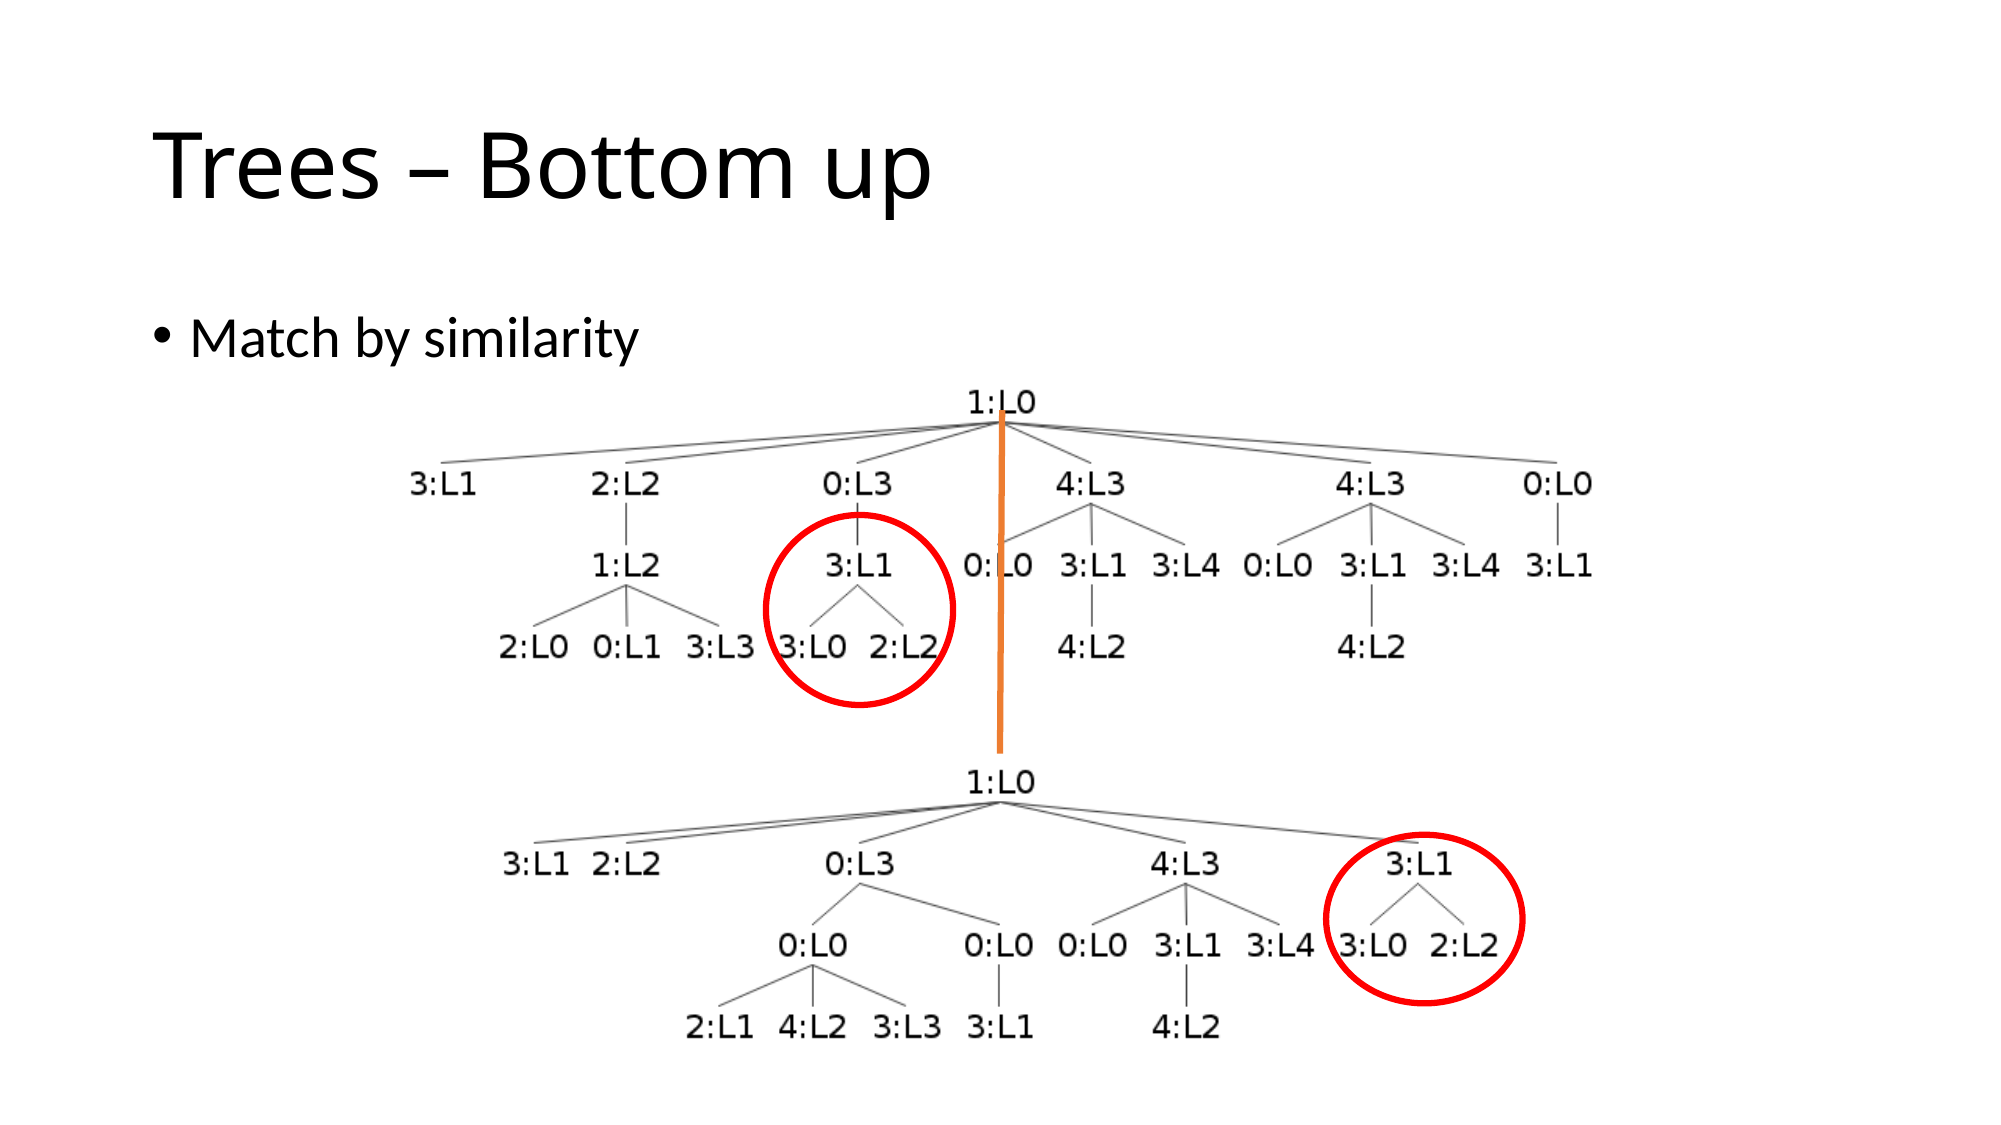

# Trees – Bottom up
Match by similarity